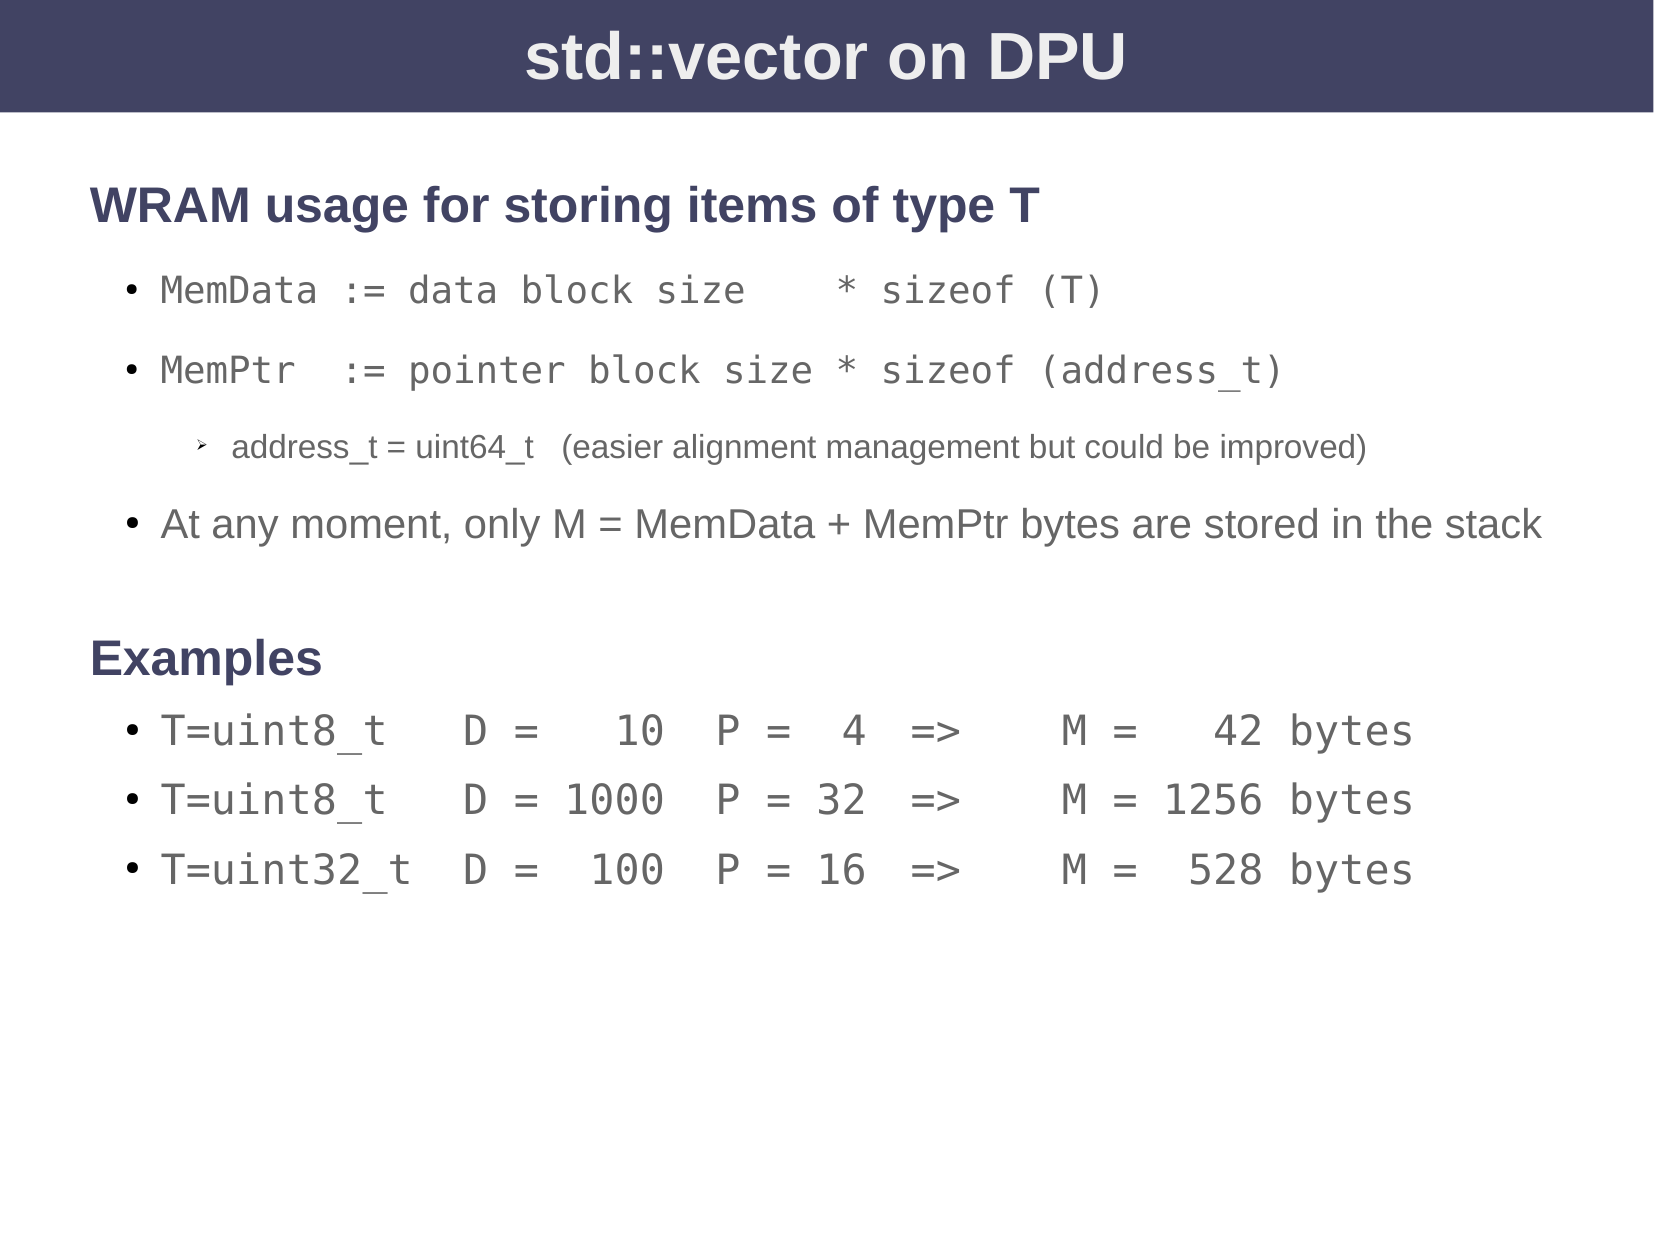

std::vector on DPU
WRAM usage for storing items of type T
MemData := data block size * sizeof (T)
MemPtr := pointer block size * sizeof (address_t)
address_t = uint64_t (easier alignment management but could be improved)
At any moment, only M = MemData + MemPtr bytes are stored in the stack
Examples
T=uint8_t D = 10 P = 4 	=> M = 42 bytes
T=uint8_t D = 1000 P = 32 	=> M = 1256 bytes
T=uint32_t D = 100 P = 16 	=> M = 528 bytes